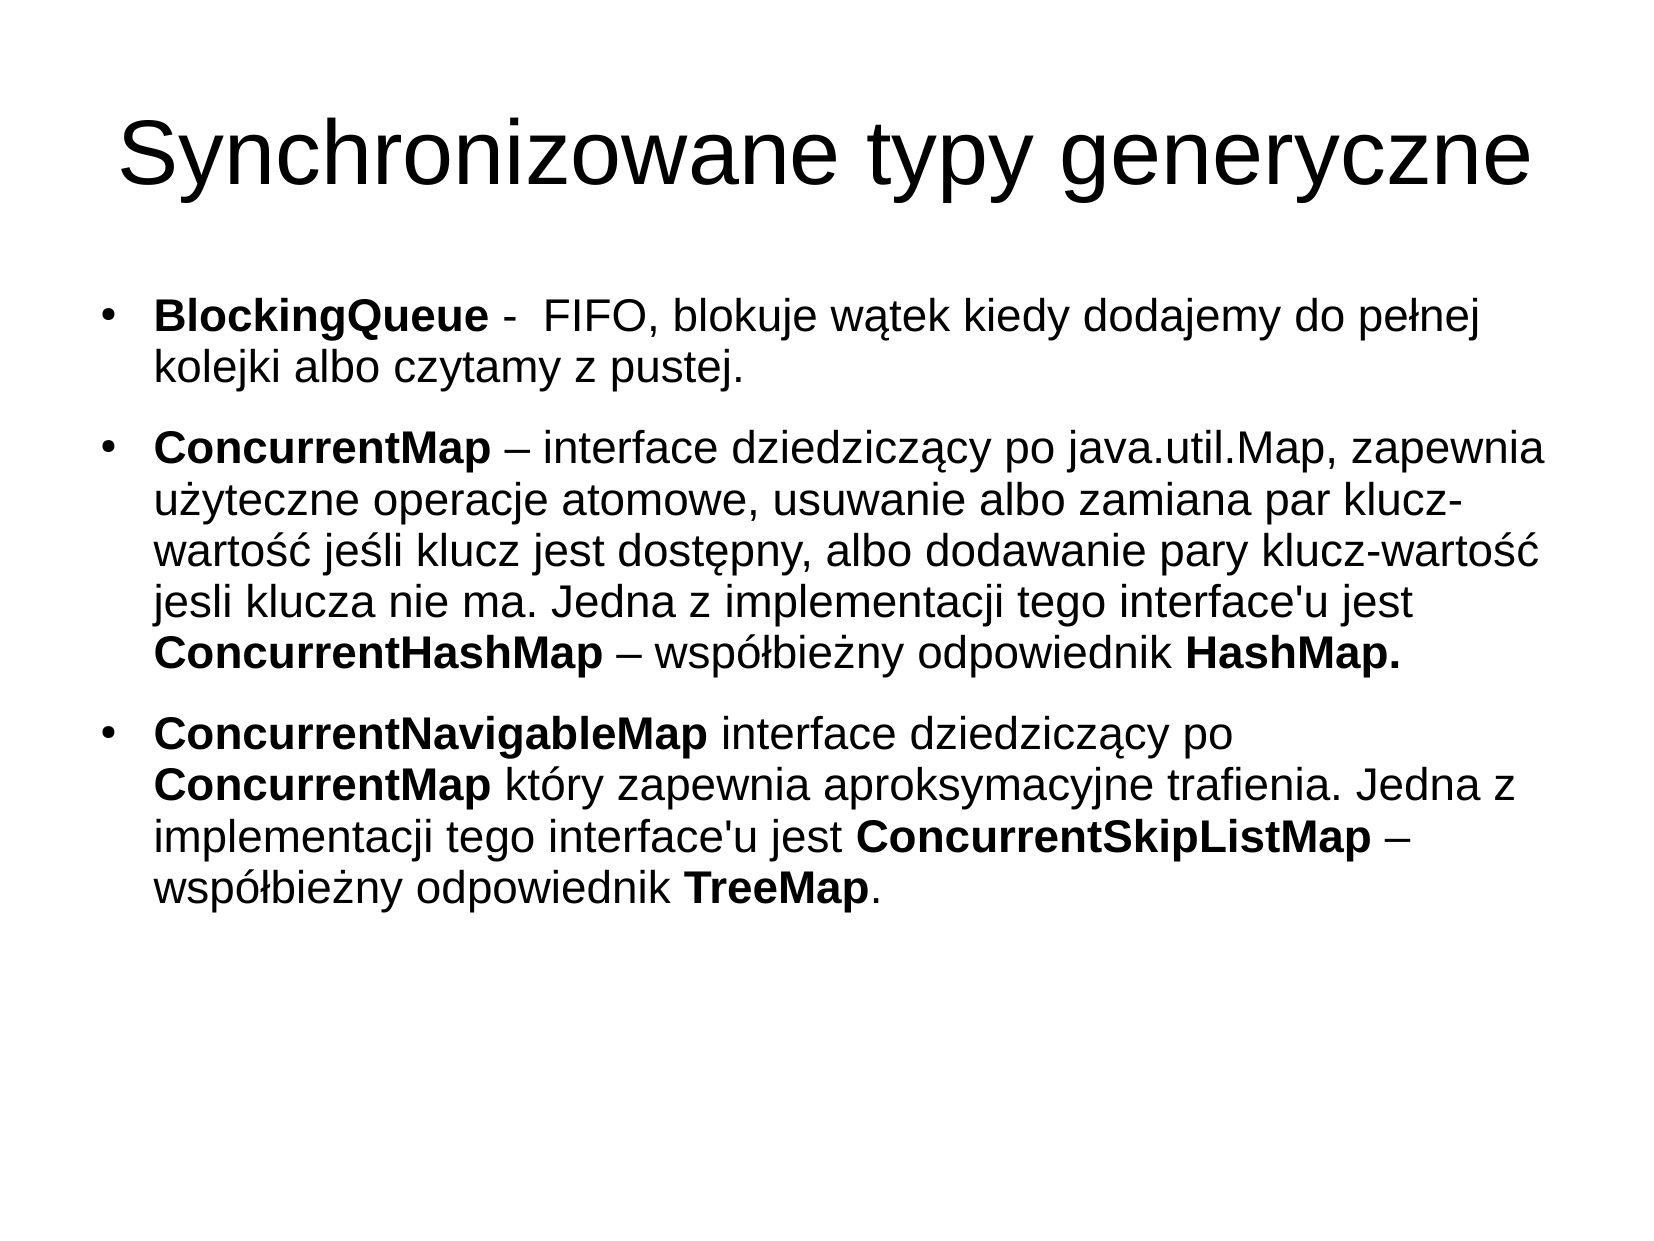

# Synchronizowane typy generyczne
BlockingQueue - FIFO, blokuje wątek kiedy dodajemy do pełnej kolejki albo czytamy z pustej.
ConcurrentMap – interface dziedziczący po java.util.Map, zapewnia użyteczne operacje atomowe, usuwanie albo zamiana par klucz-wartość jeśli klucz jest dostępny, albo dodawanie pary klucz-wartość jesli klucza nie ma. Jedna z implementacji tego interface'u jest ConcurrentHashMap – współbieżny odpowiednik HashMap.
ConcurrentNavigableMap interface dziedziczący po ConcurrentMap który zapewnia aproksymacyjne trafienia. Jedna z implementacji tego interface'u jest ConcurrentSkipListMap – współbieżny odpowiednik TreeMap.